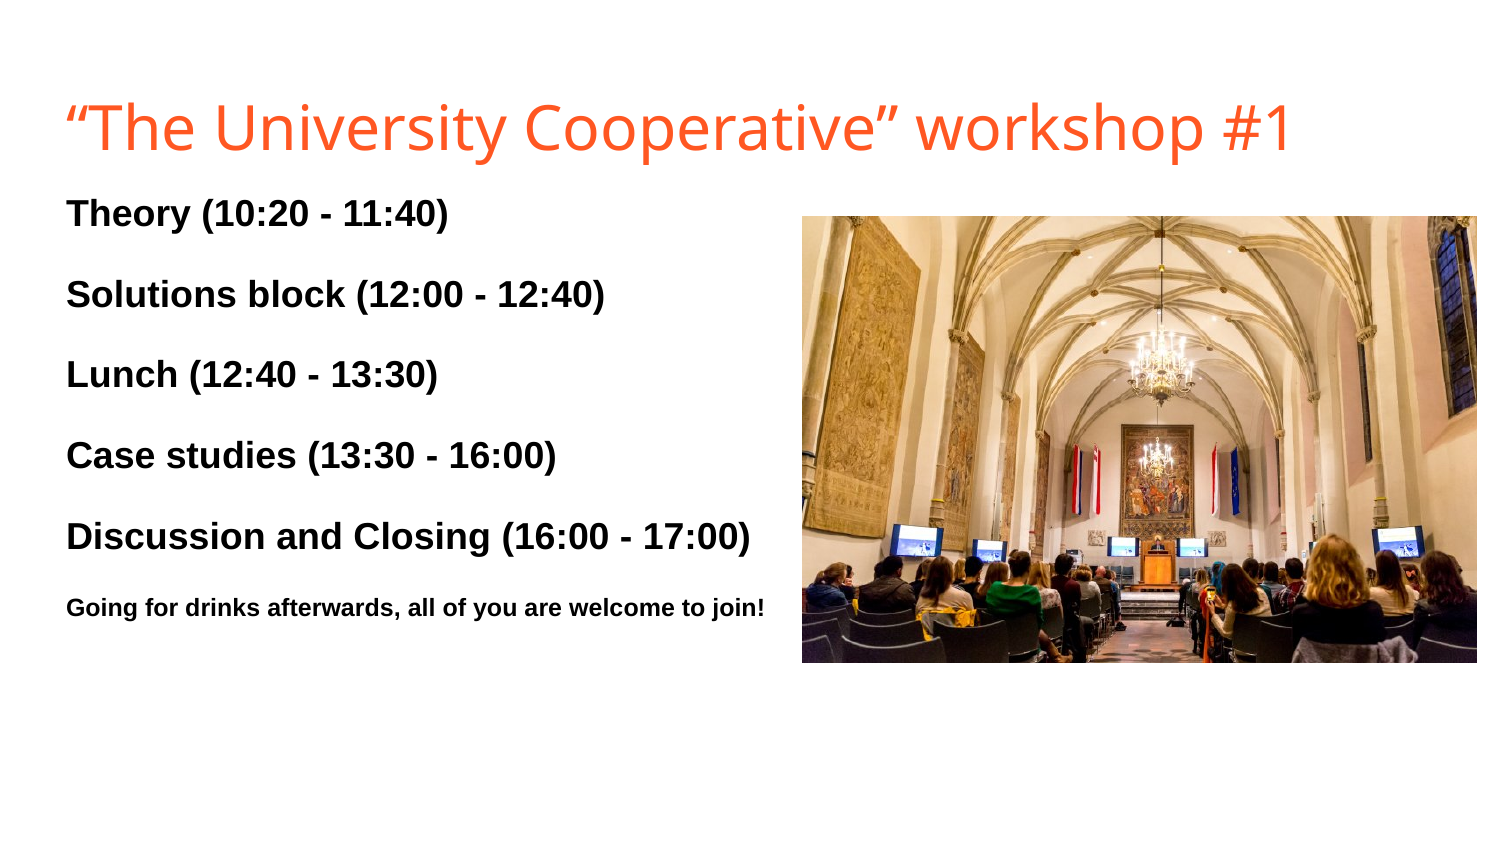

# “The University Cooperative” workshop #1
Theory (10:20 - 11:40)
Solutions block (12:00 - 12:40)
Lunch (12:40 - 13:30)
Case studies (13:30 - 16:00)
Discussion and Closing (16:00 - 17:00)
Going for drinks afterwards, all of you are welcome to join!